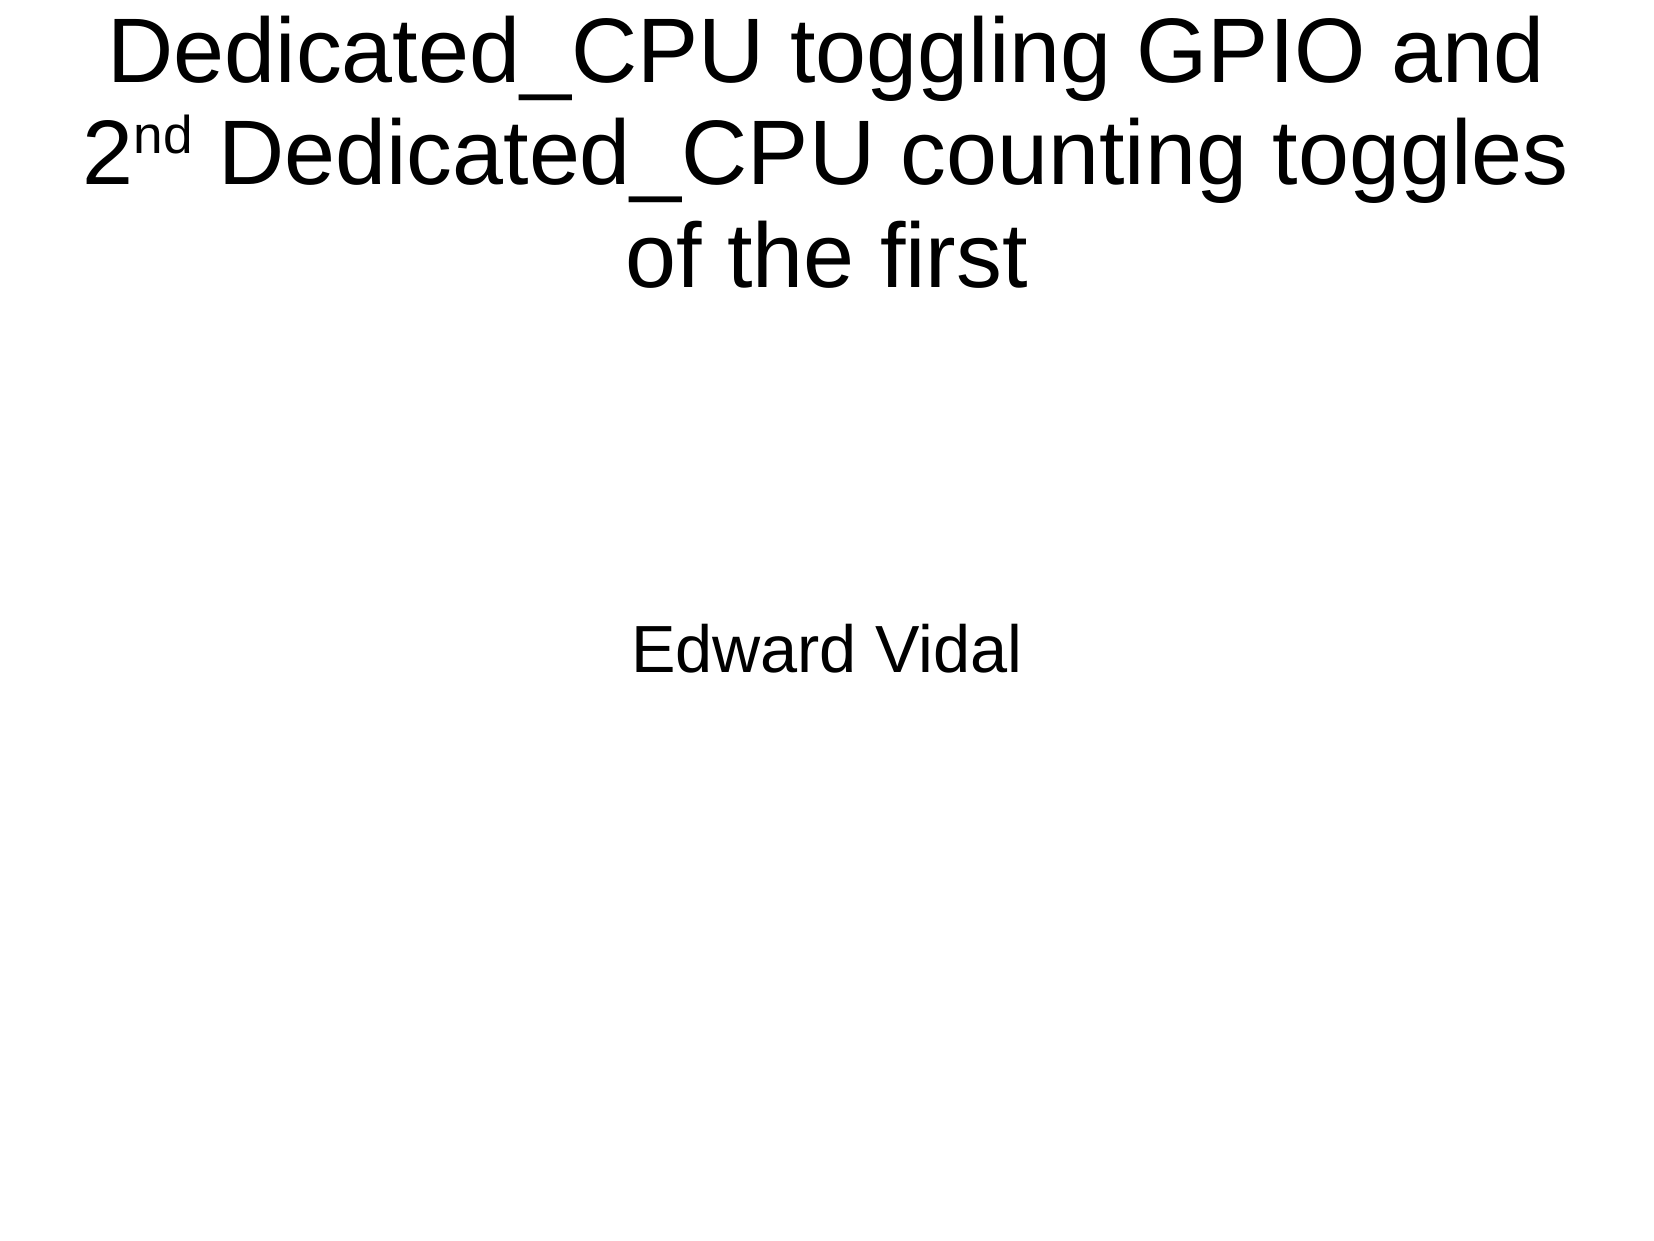

# Dedicated_CPU toggling GPIO and 2nd Dedicated_CPU counting toggles of the first
Edward Vidal